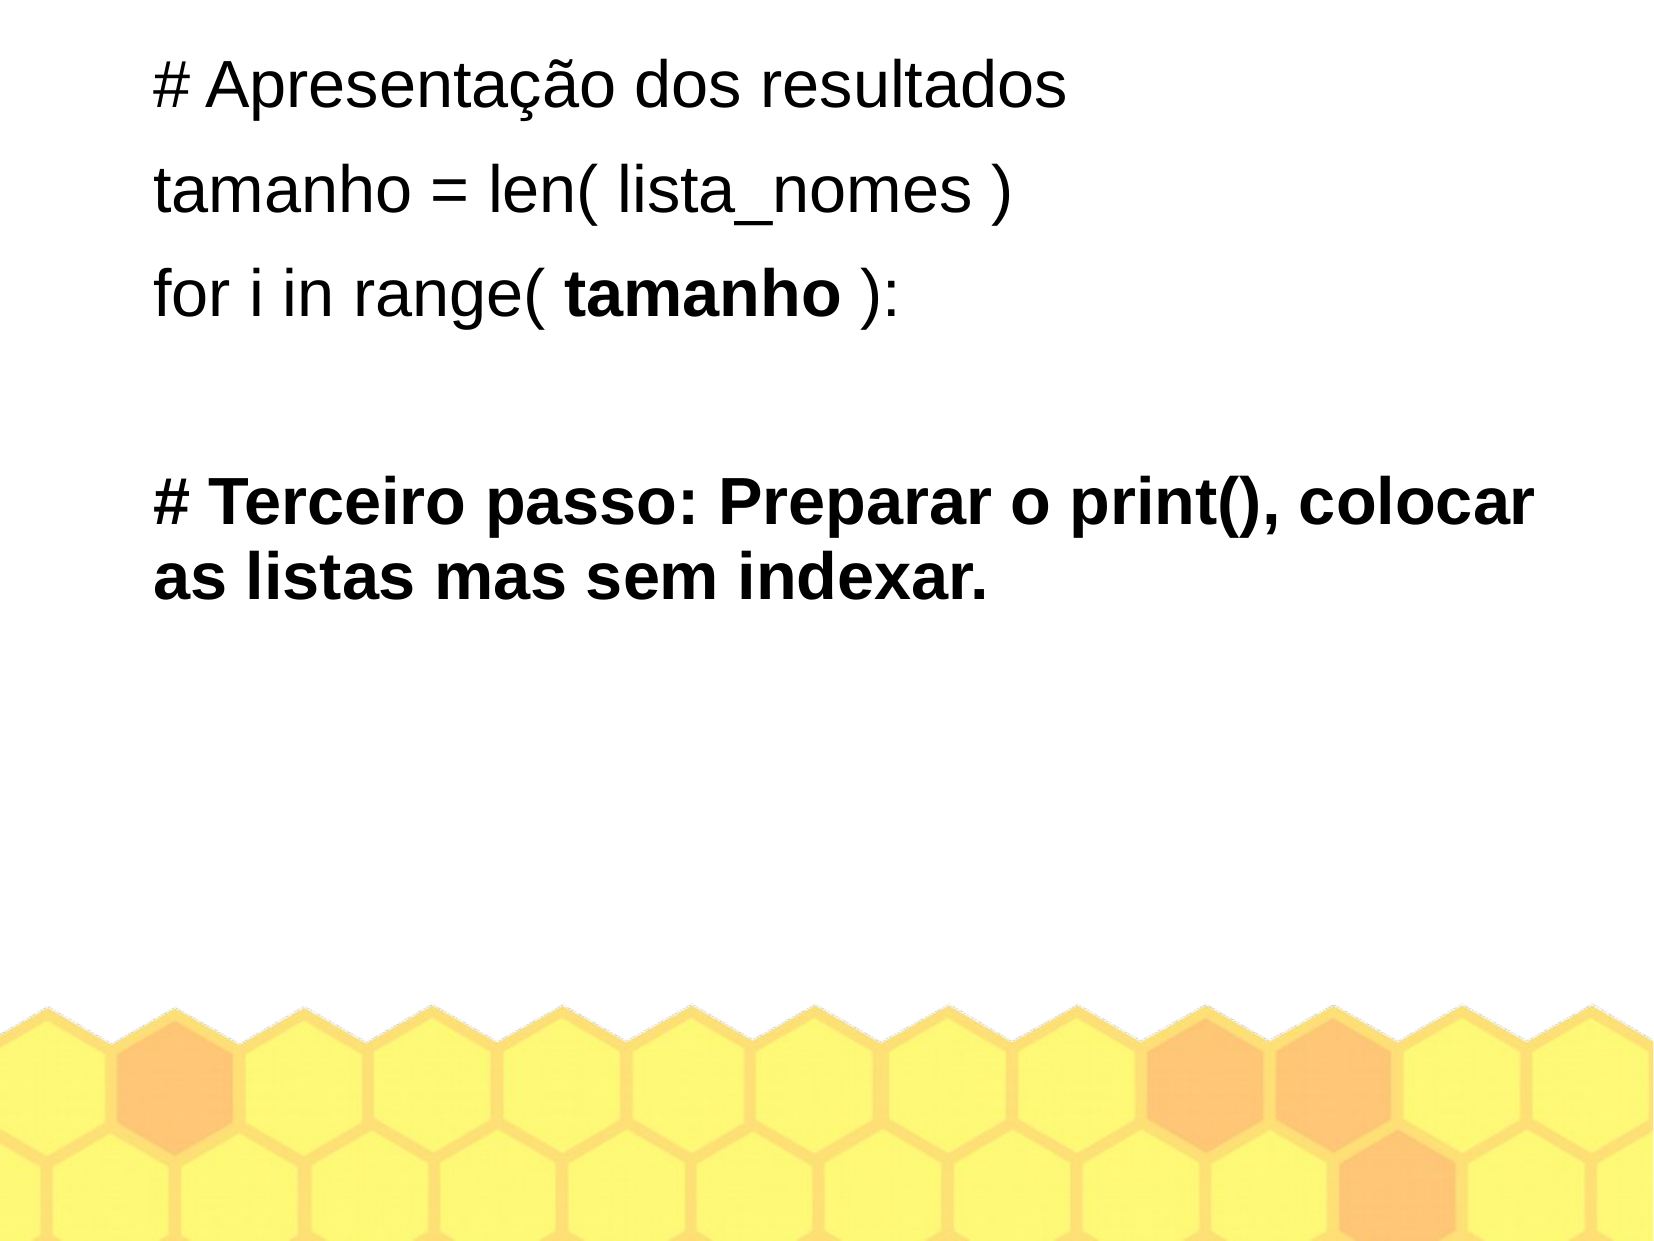

# # Apresentação dos resultados
tamanho = len( lista_nomes )
for i in range( tamanho ):
# Terceiro passo: Preparar o print(), colocar as listas mas sem indexar.